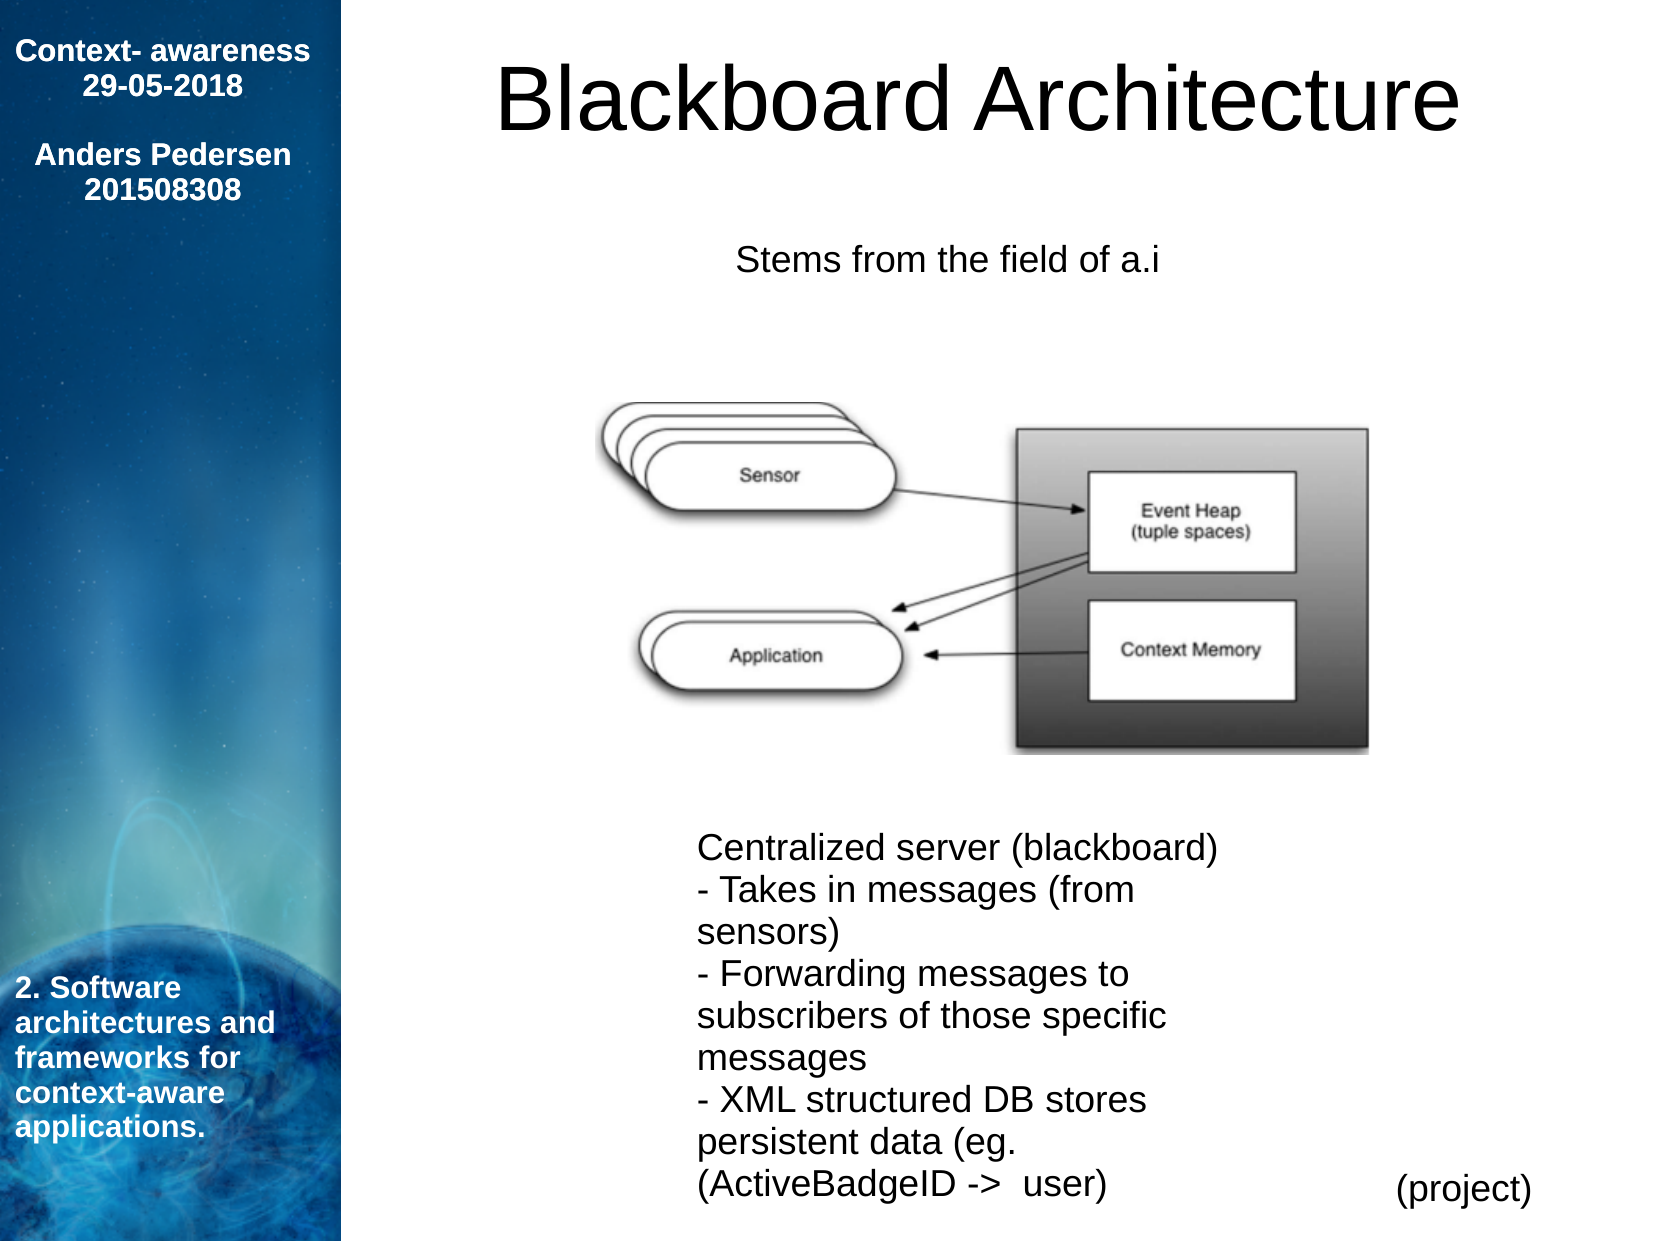

Context- awareness
29-05-2018
Anders Pedersen
201508308
Context- awareness
29-05-2018
Anders Pedersen
201508308
2. Software architectures and frameworks for context-aware applications.
Blackboard Architecture
# Agenda
Stems from the field of a.i
Centralized server (blackboard)
- Takes in messages (from sensors)
- Forwarding messages to subscribers of those specific messages
- XML structured DB stores persistent data (eg. (ActiveBadgeID -> user)
(project)